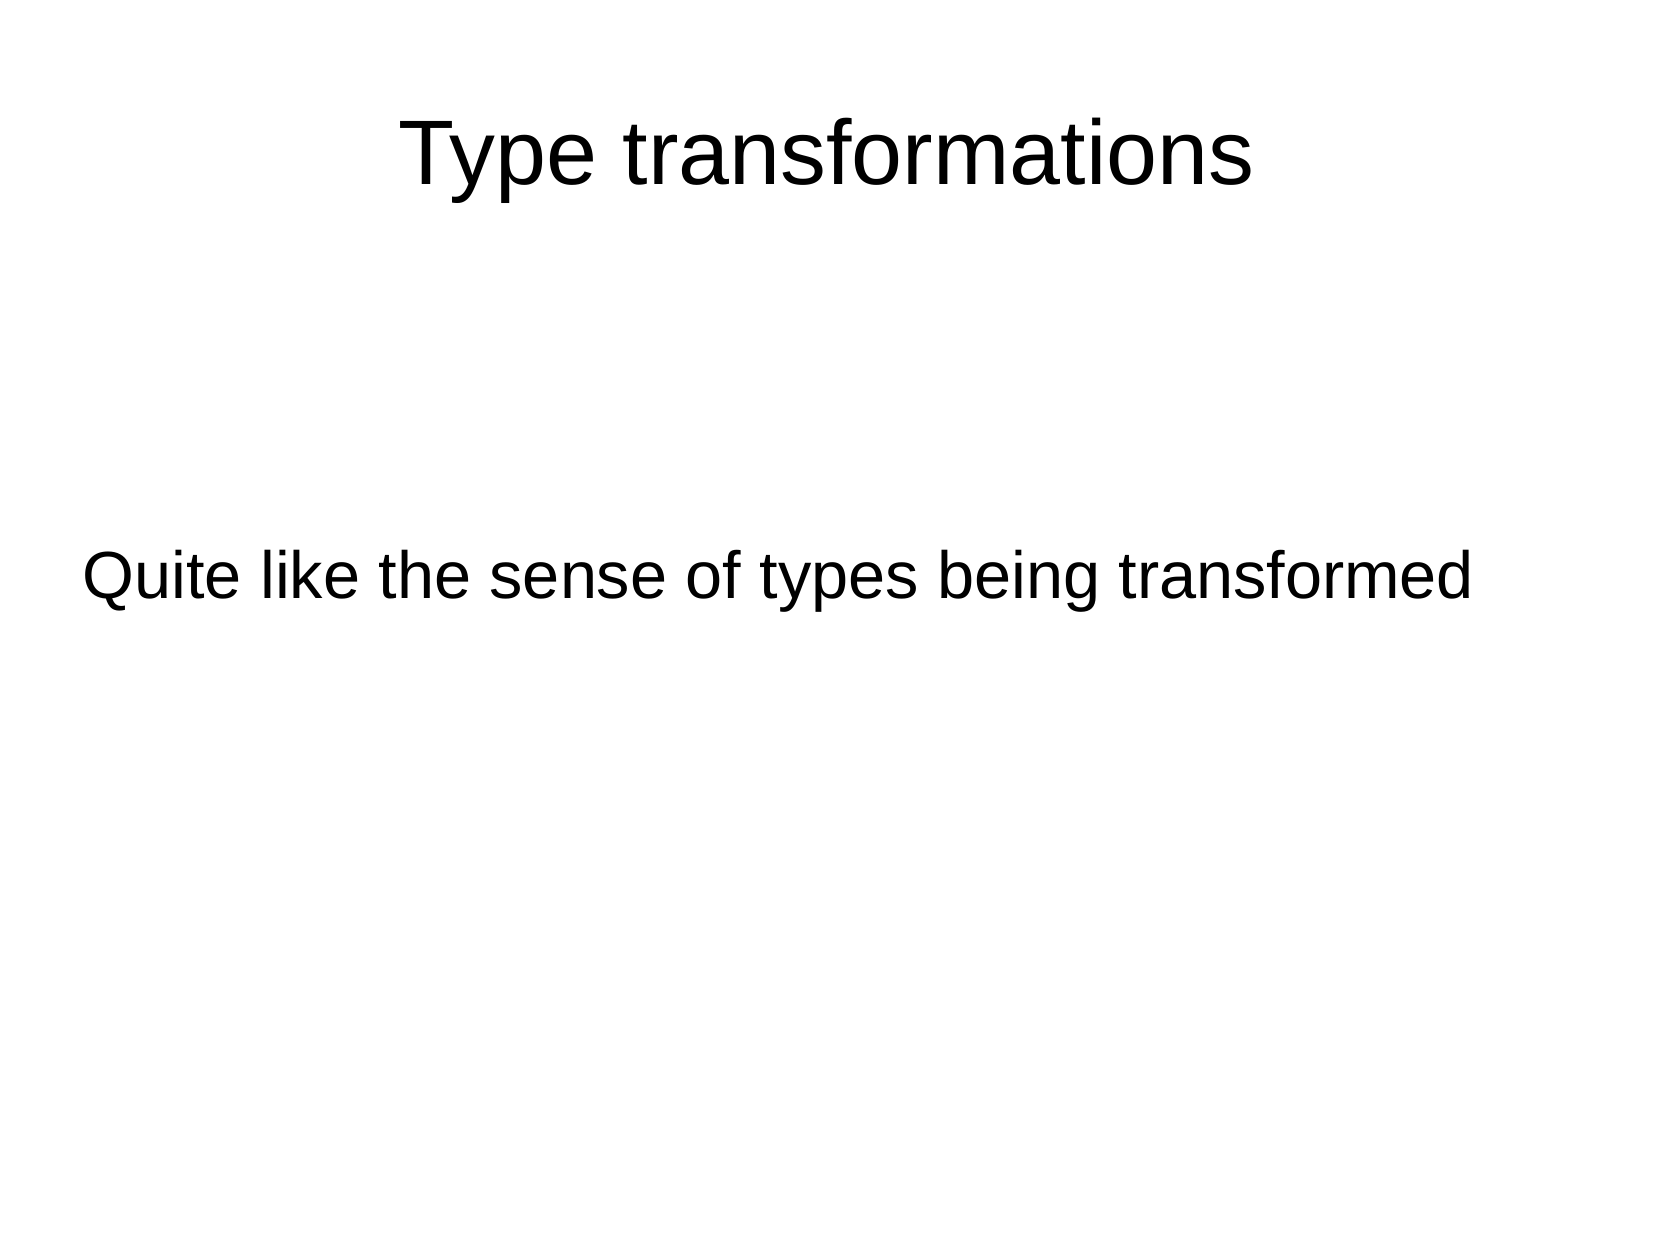

# Type transformations
Quite like the sense of types being transformed